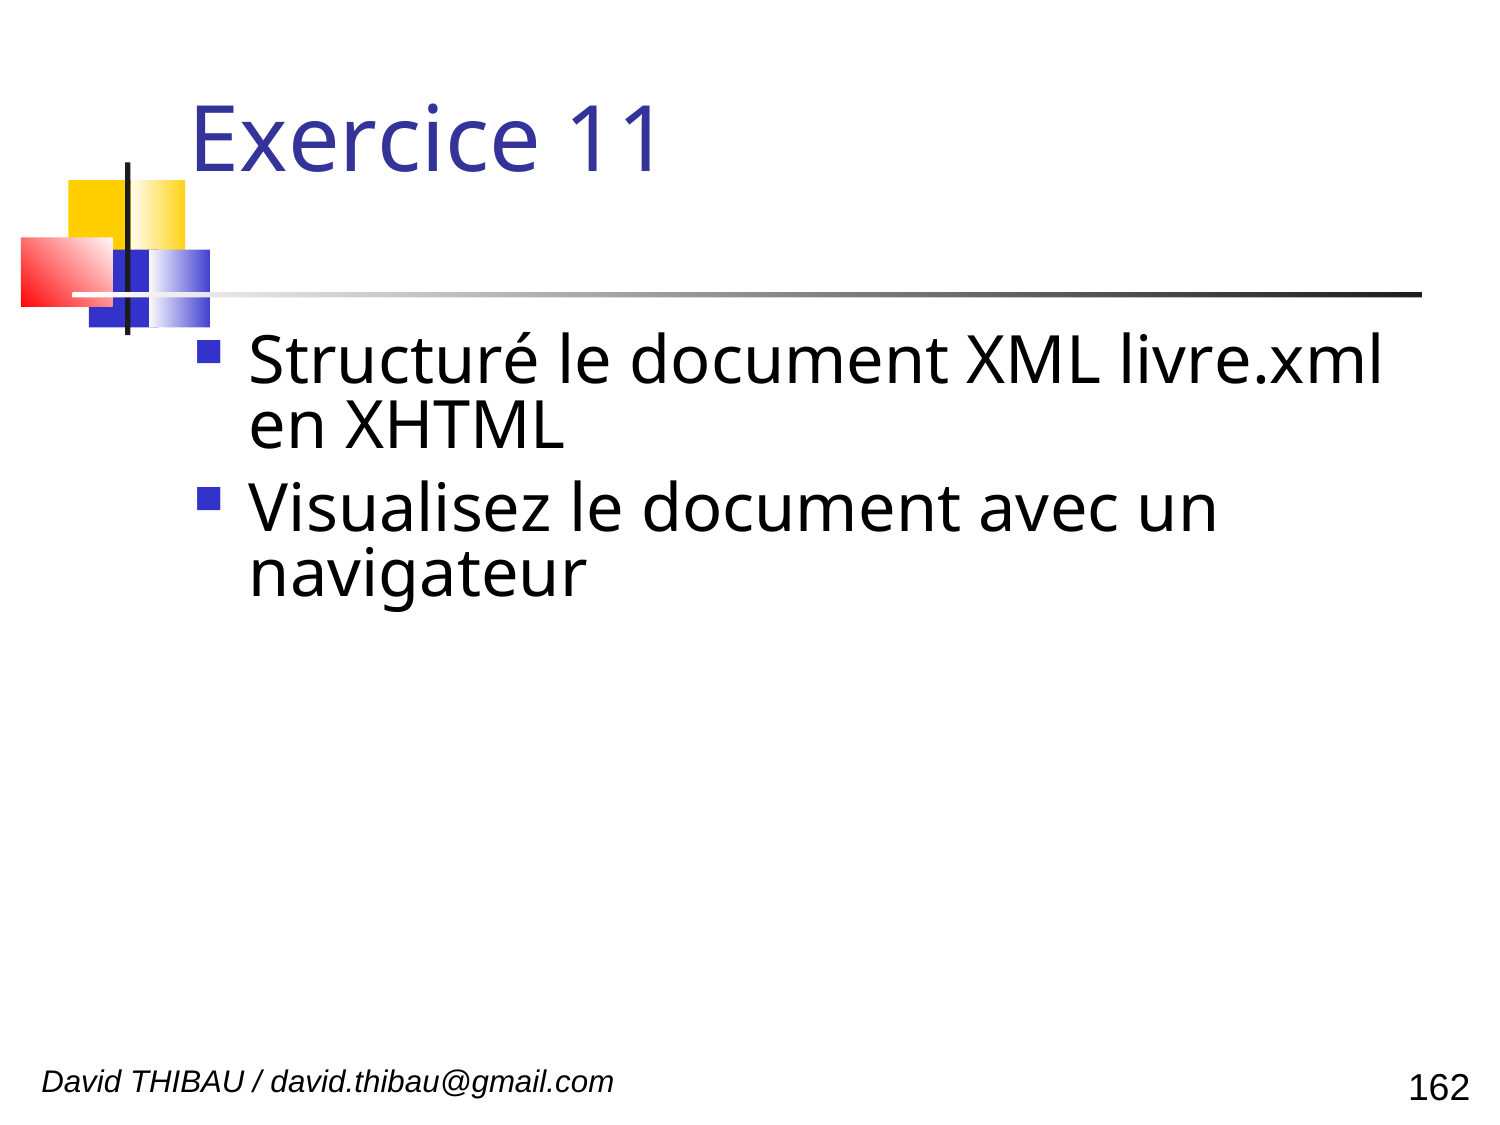

# Exercice 11
Structuré le document XML livre.xml en XHTML
Visualisez le document avec un navigateur